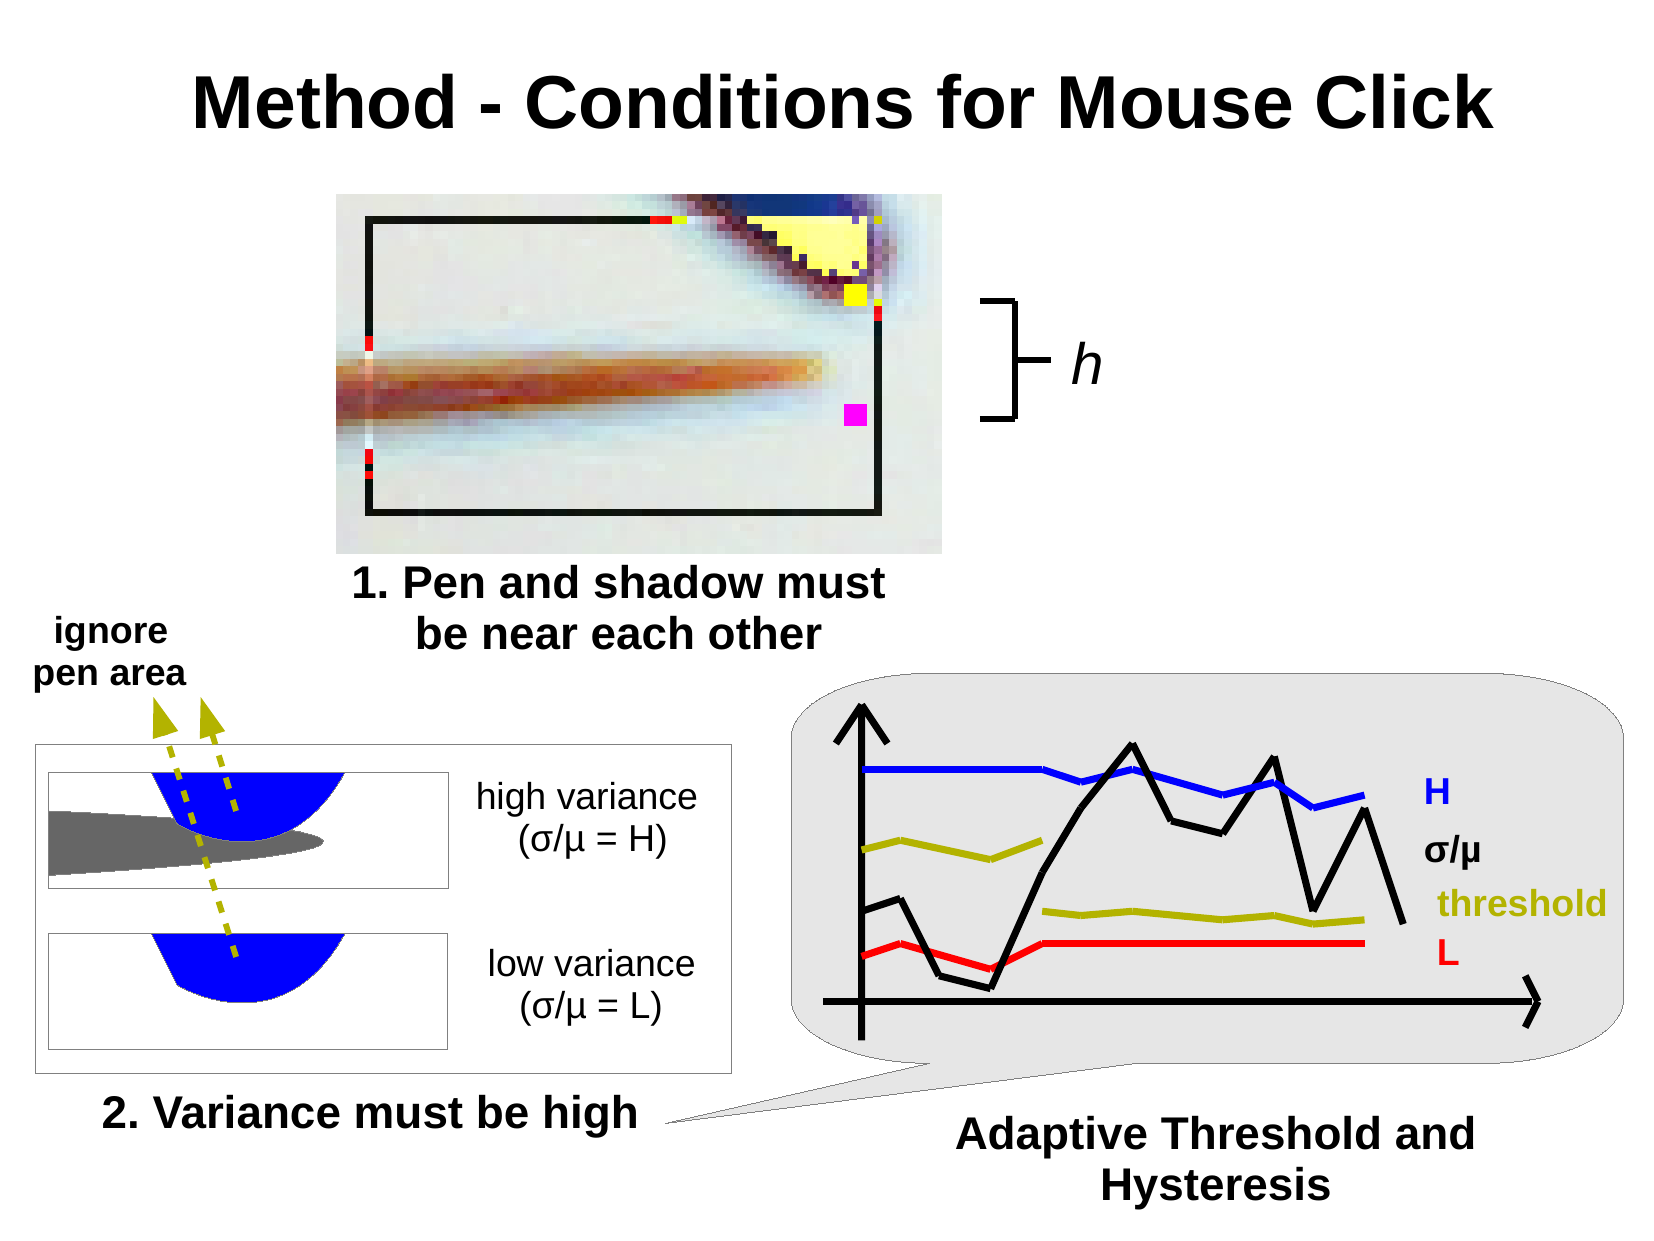

Method - Conditions for Mouse Click
h
1. Pen and shadow must
 be near each other
 ignore
pen area
H
high variance
 (σ/µ = H)
σ/µ
threshold
L
low variance
 (σ/µ = L)
2. Variance must be high
Adaptive Threshold and
Hysteresis